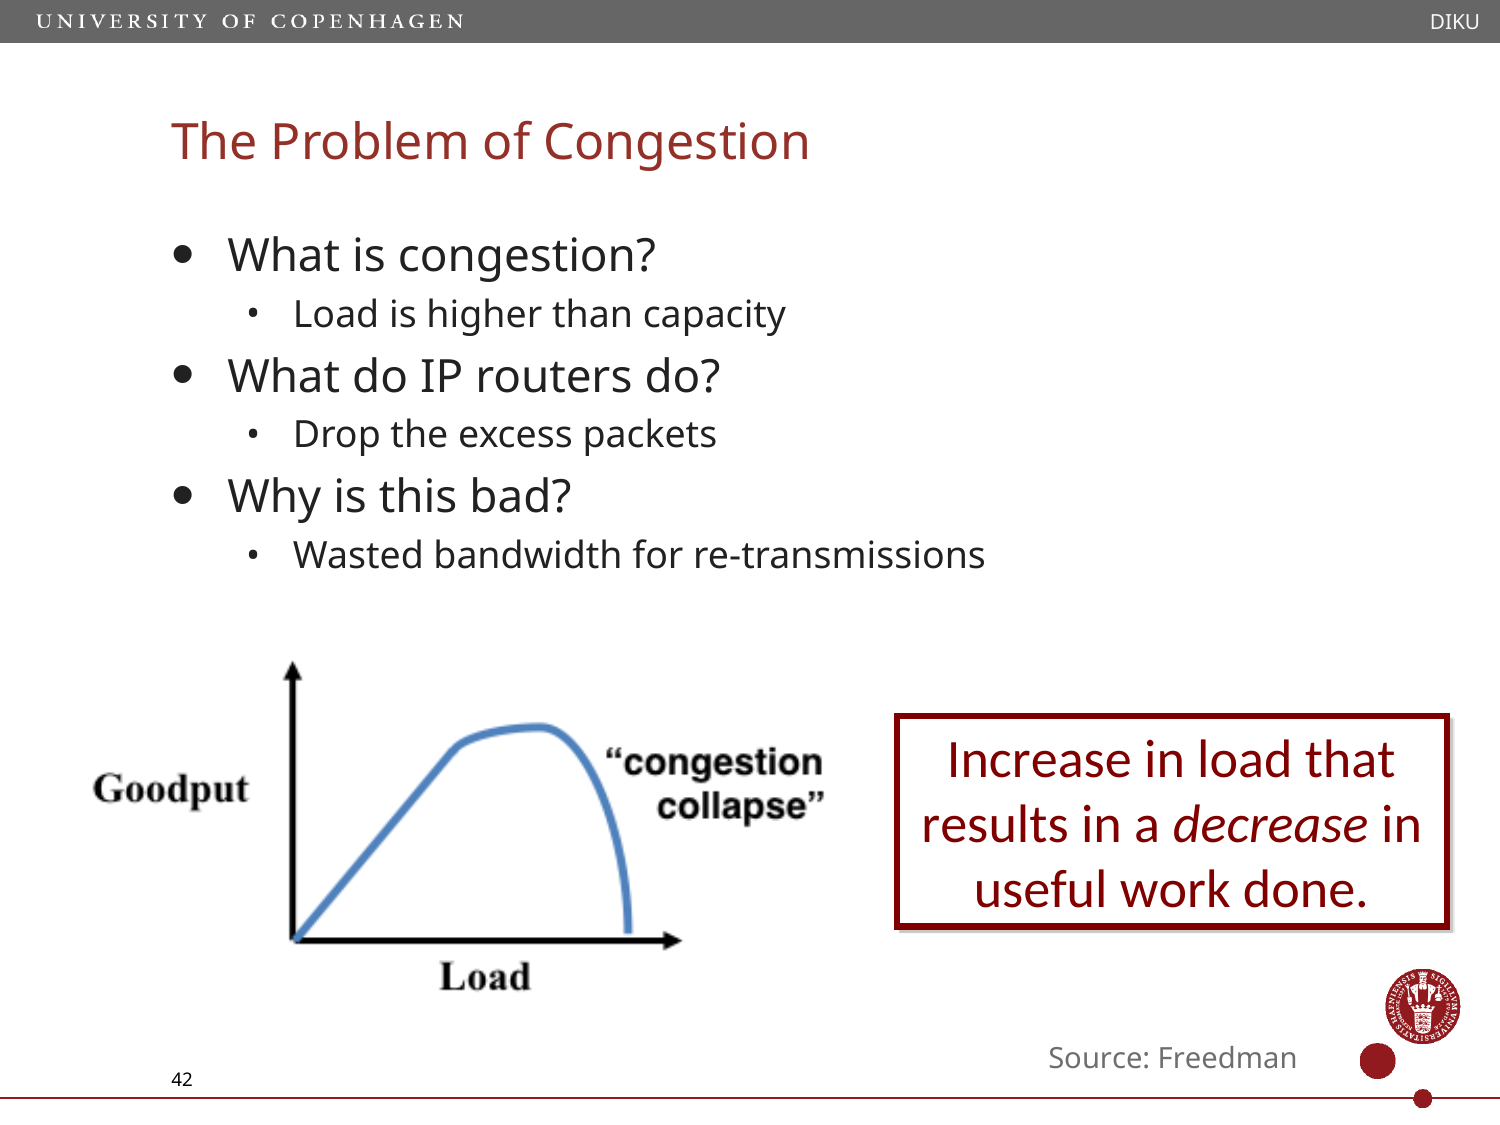

DIKU
# The Problem of Congestion
What is congestion?
Load is higher than capacity
What do IP routers do?
Drop the excess packets
Why is this bad?
Wasted bandwidth for re-transmissions
Increase in load that results in a decrease in useful work done.
Source: Freedman